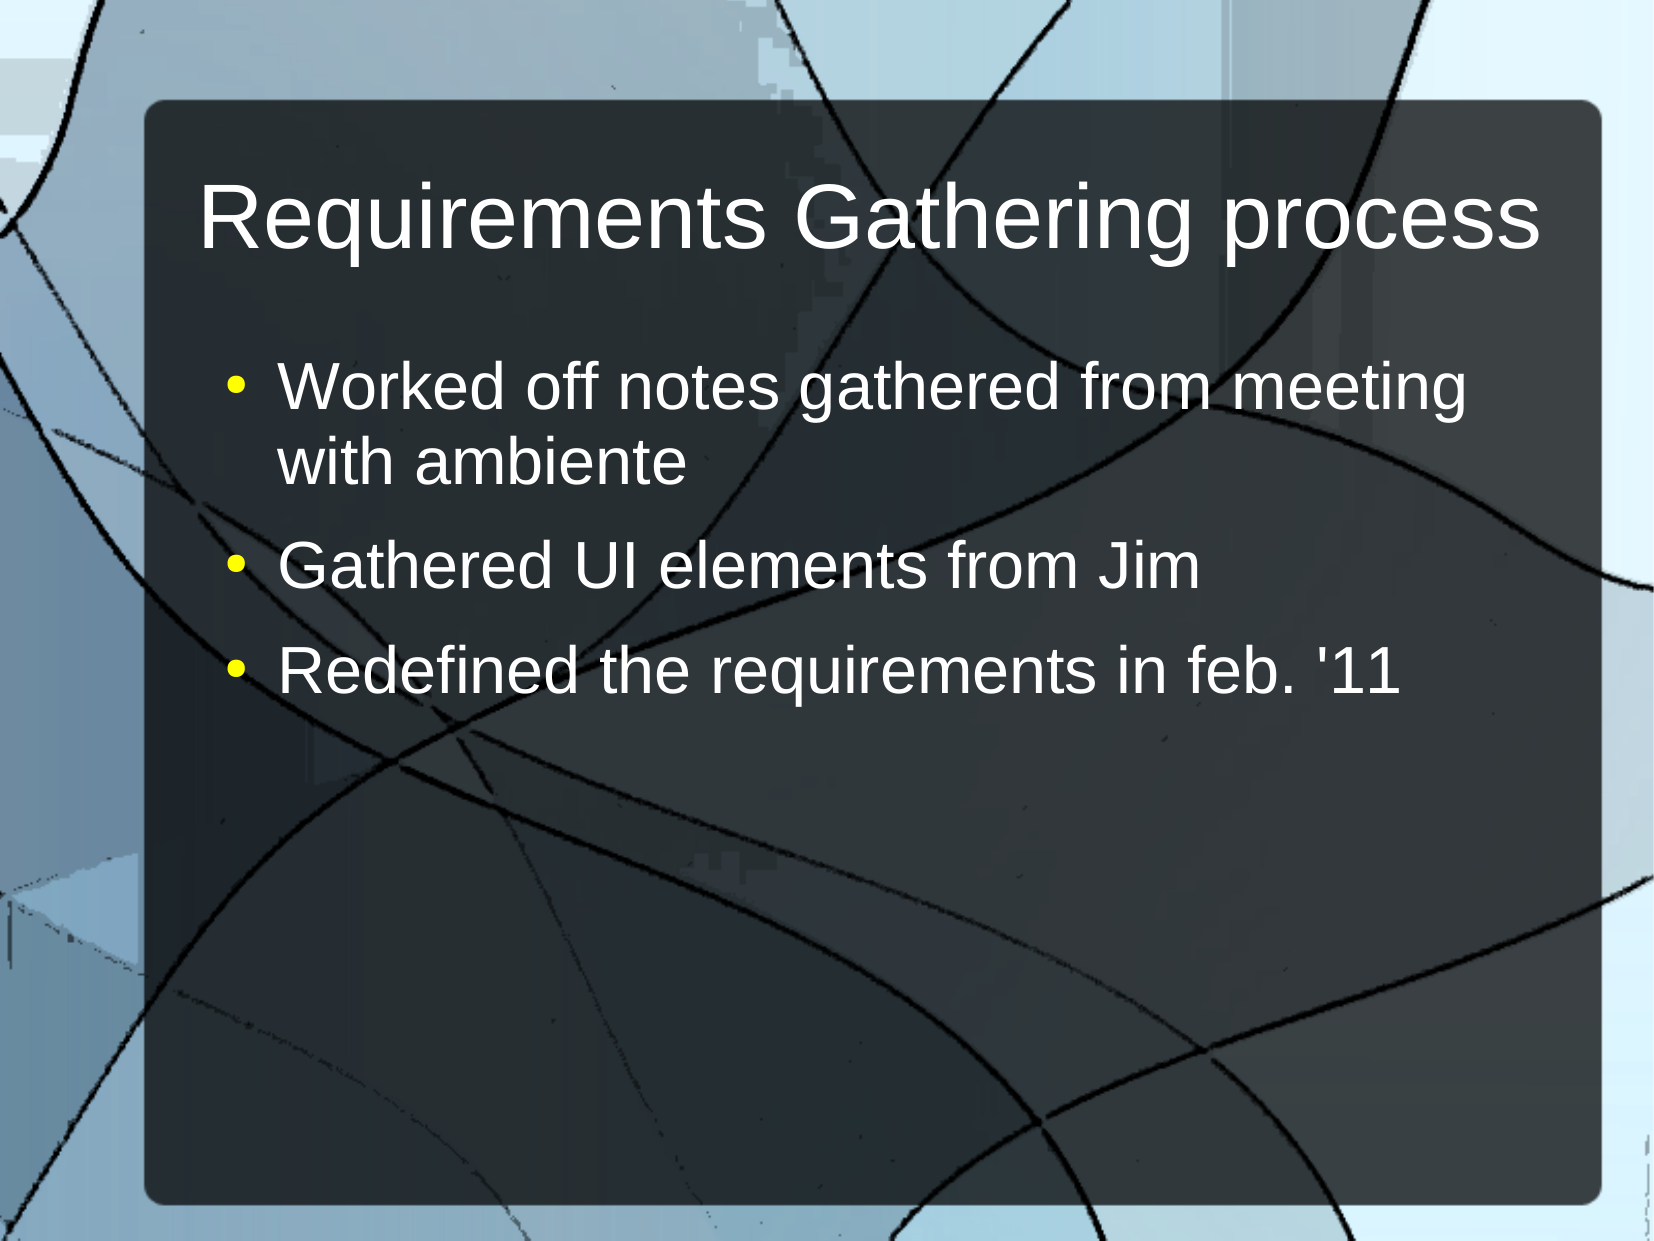

# Requirements Gathering process
Worked off notes gathered from meeting with ambiente
Gathered UI elements from Jim
Redefined the requirements in feb. '11